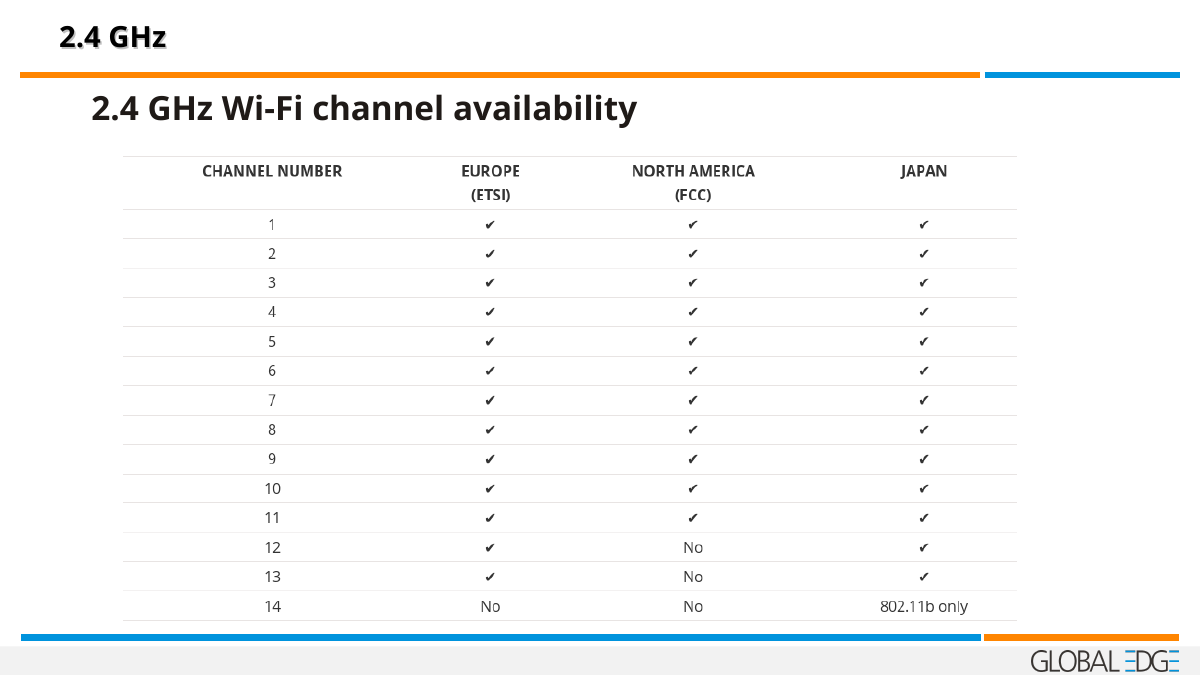

# 2.4 GHz
2.4 GHz Wi-Fi channel availability